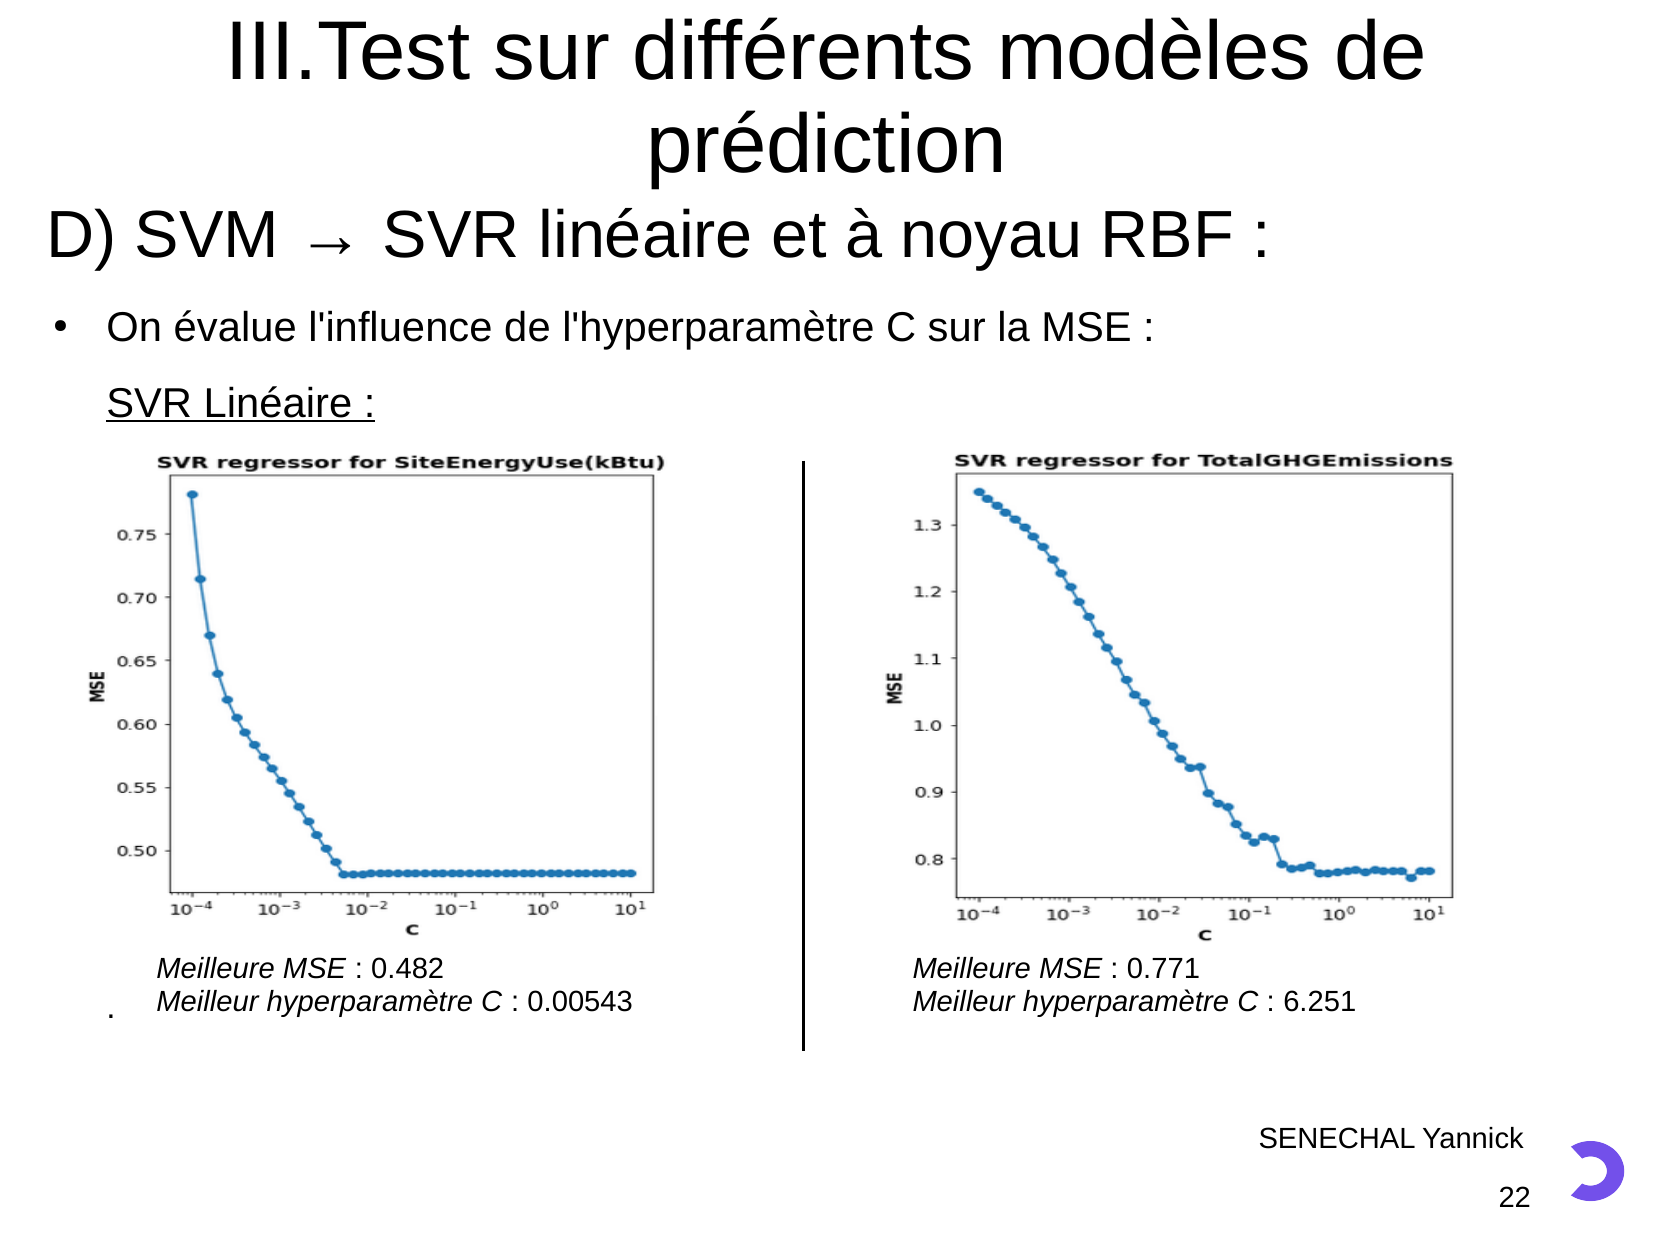

# III.Test sur différents modèles de prédiction
D) SVM → SVR linéaire et à noyau RBF :
On évalue l'influence de l'hyperparamètre C sur la MSE :
SVR Linéaire :
.
Meilleure MSE : 0.482
Meilleur hyperparamètre C : 0.00543
Meilleure MSE : 0.771
Meilleur hyperparamètre C : 6.251
SENECHAL Yannick
22